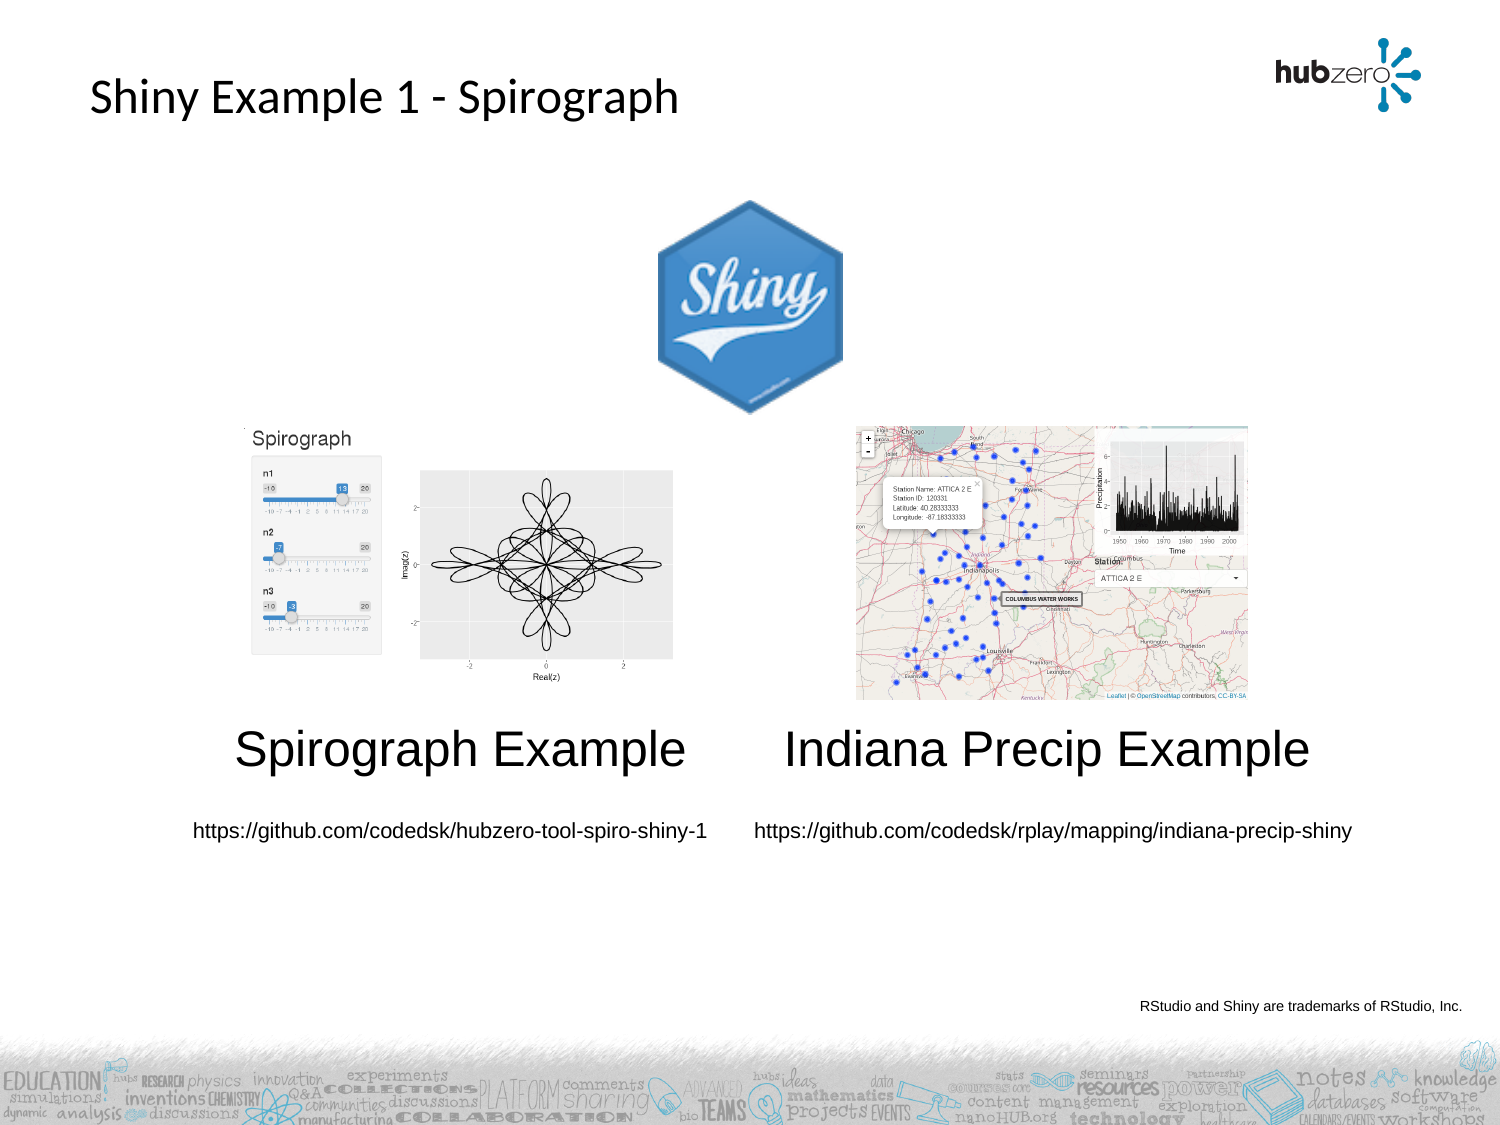

# Shiny Example 1 - Spirograph
Spirograph Example
Indiana Precip Example
https://github.com/codedsk/hubzero-tool-spiro-shiny-1
https://github.com/codedsk/rplay/mapping/indiana-precip-shiny
RStudio and Shiny are trademarks of RStudio, Inc.